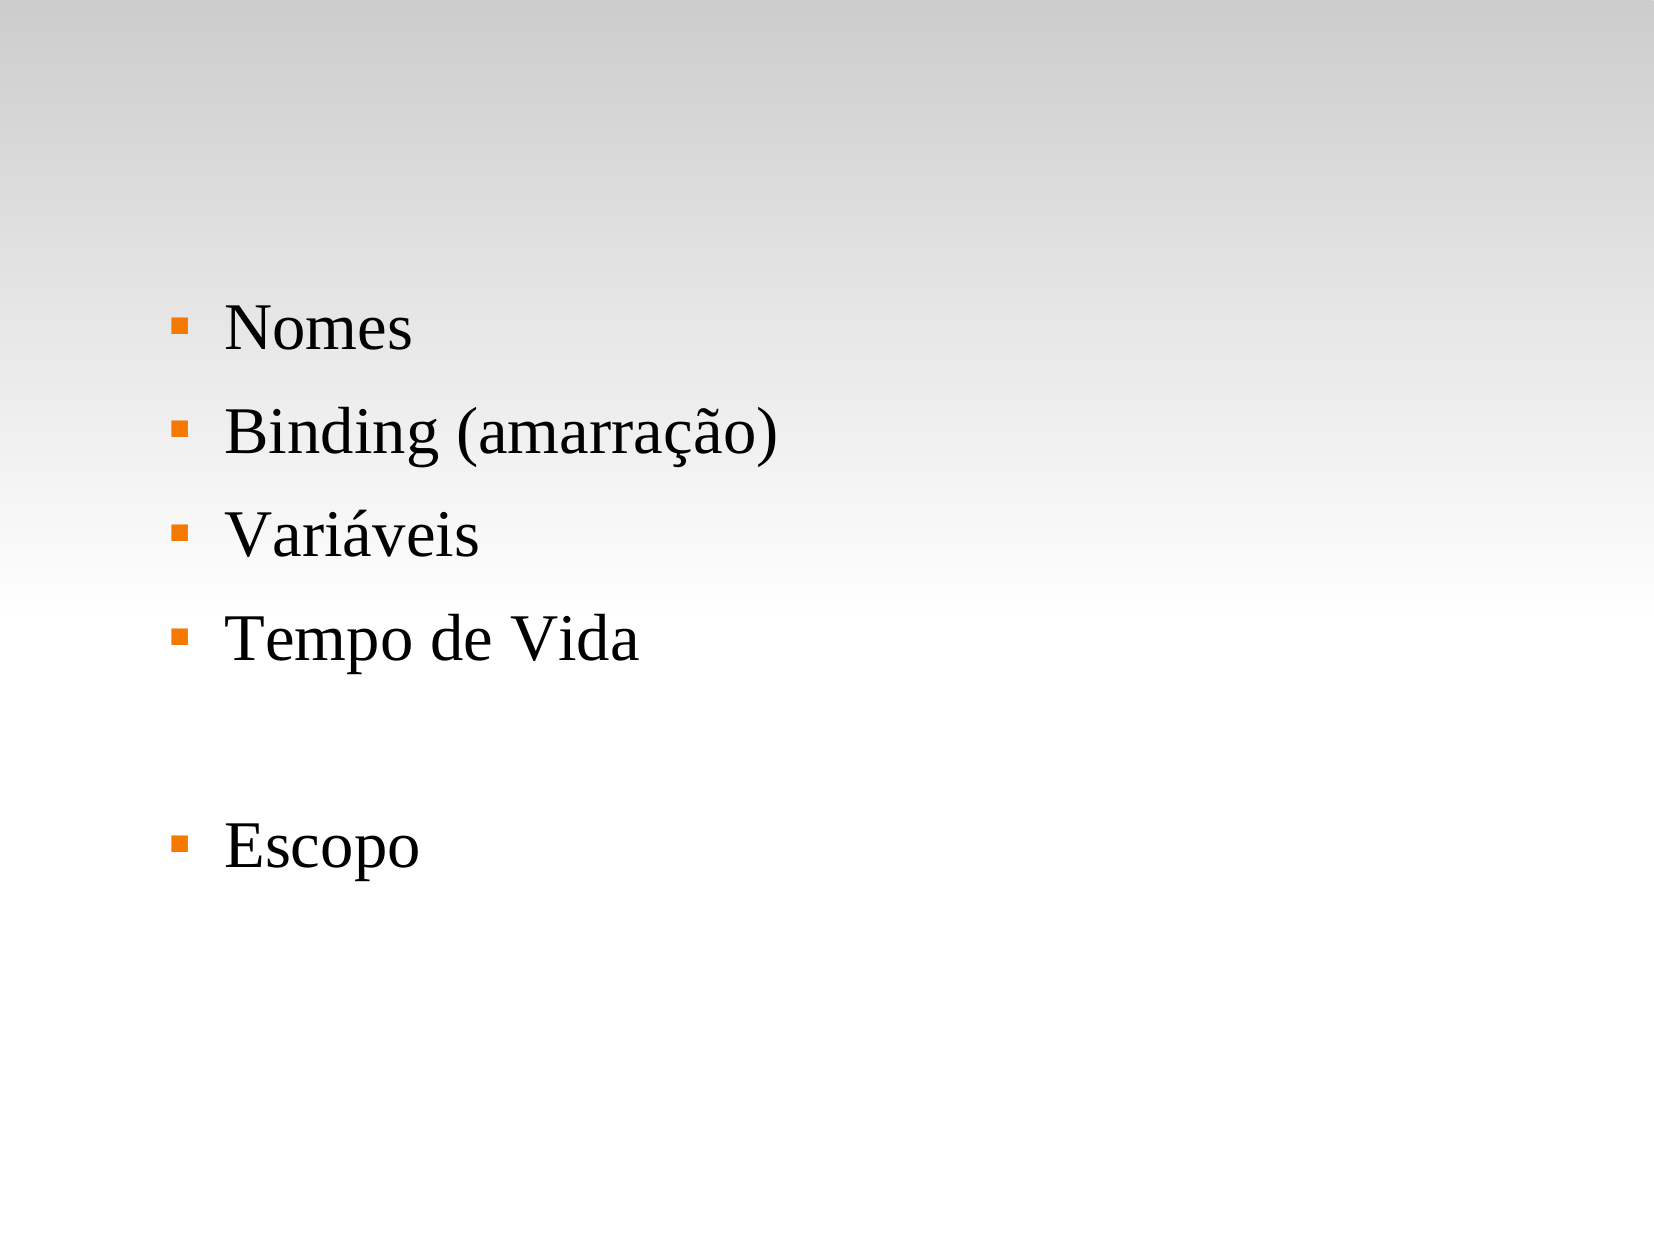

#
Nomes
Binding (amarração)
Variáveis
Tempo de Vida
Escopo